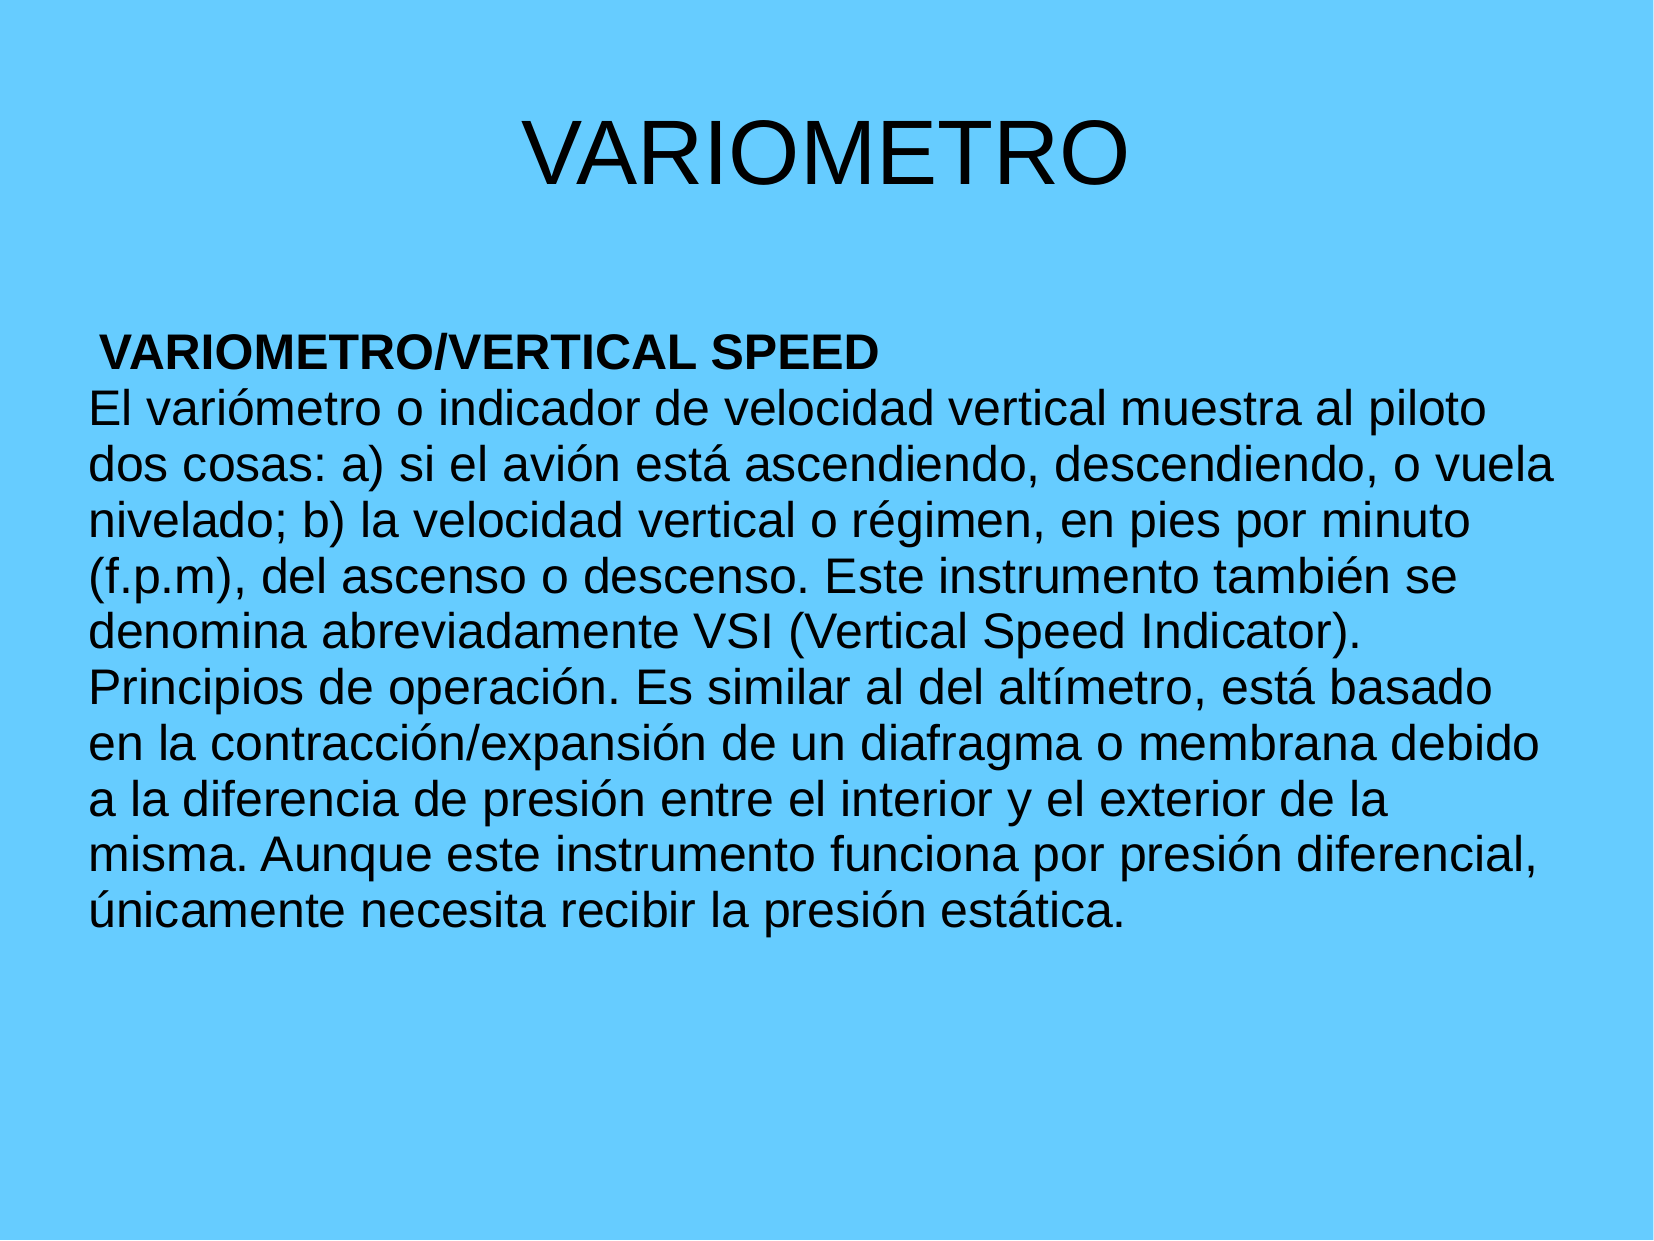

# VARIOMETRO
 VARIOMETRO/VERTICAL SPEED
El variómetro o indicador de velocidad vertical muestra al piloto dos cosas: a) si el avión está ascendiendo, descendiendo, o vuela nivelado; b) la velocidad vertical o régimen, en pies por minuto (f.p.m), del ascenso o descenso. Este instrumento también se denomina abreviadamente VSI (Vertical Speed Indicator). Principios de operación. Es similar al del altímetro, está basado en la contracción/expansión de un diafragma o membrana debido a la diferencia de presión entre el interior y el exterior de la misma. Aunque este instrumento funciona por presión diferencial, únicamente necesita recibir la presión estática.